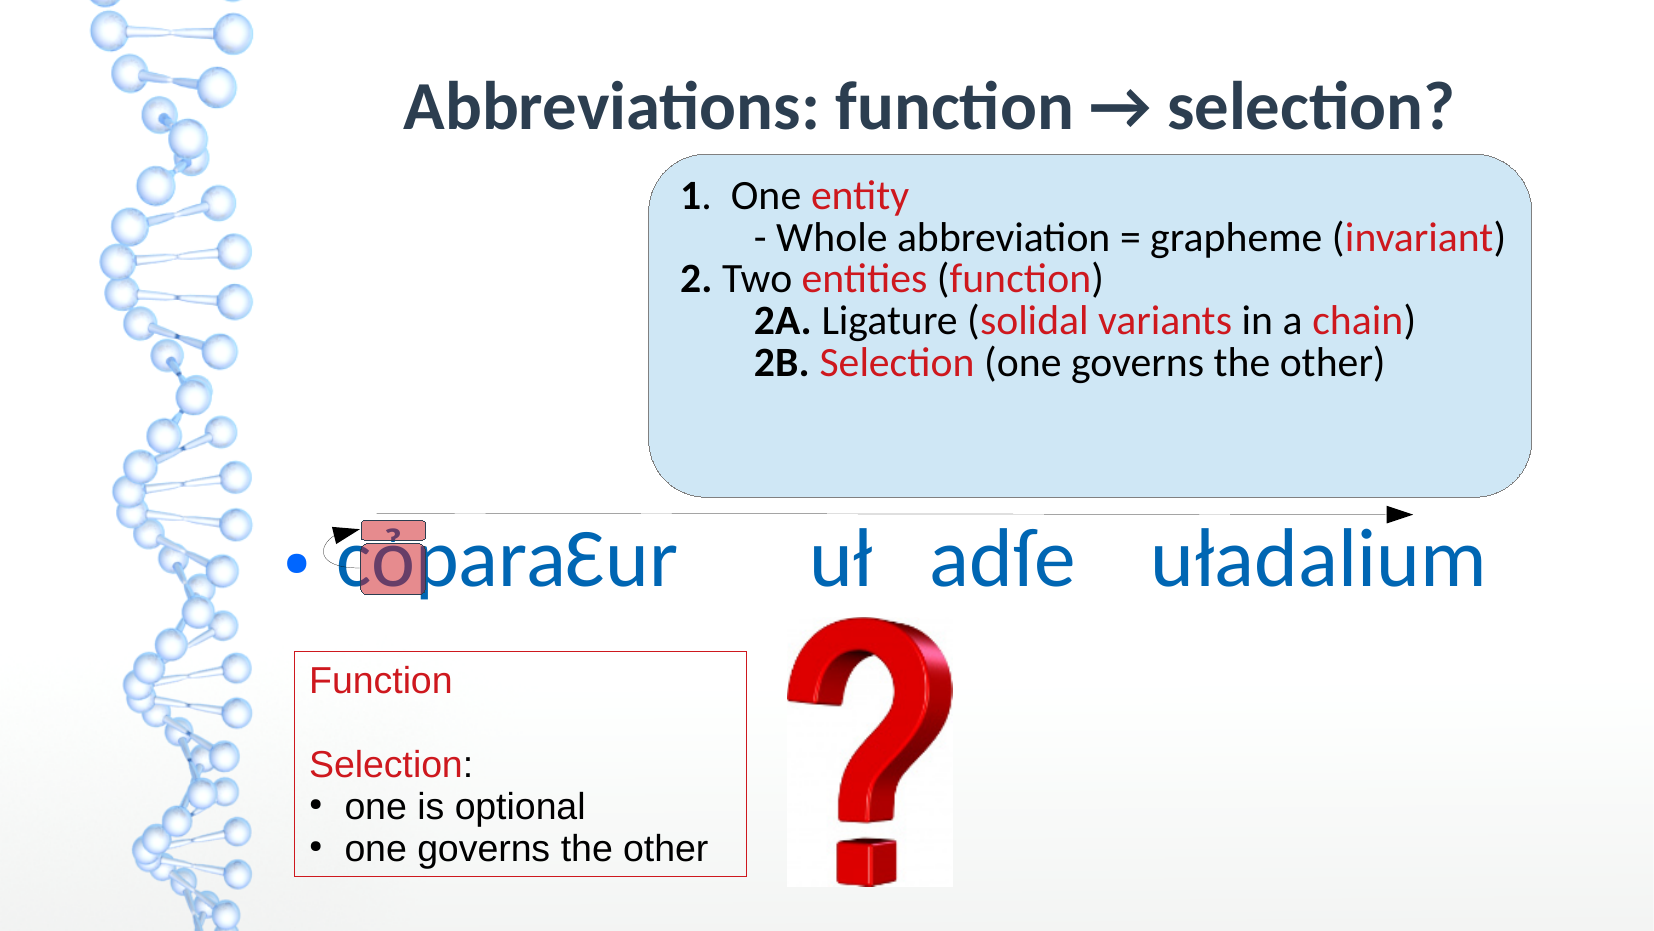

# Abbreviations: function → selection?
1. One entity
	- Whole abbreviation = grapheme (invariant)
2. Two entities (function)
	2A. Ligature (solidal variants in a chain)
	2B. Selection (one governs the other)
cỏparaƐur uł adſe uładalium
Function
Selection:
one is optional
one governs the other